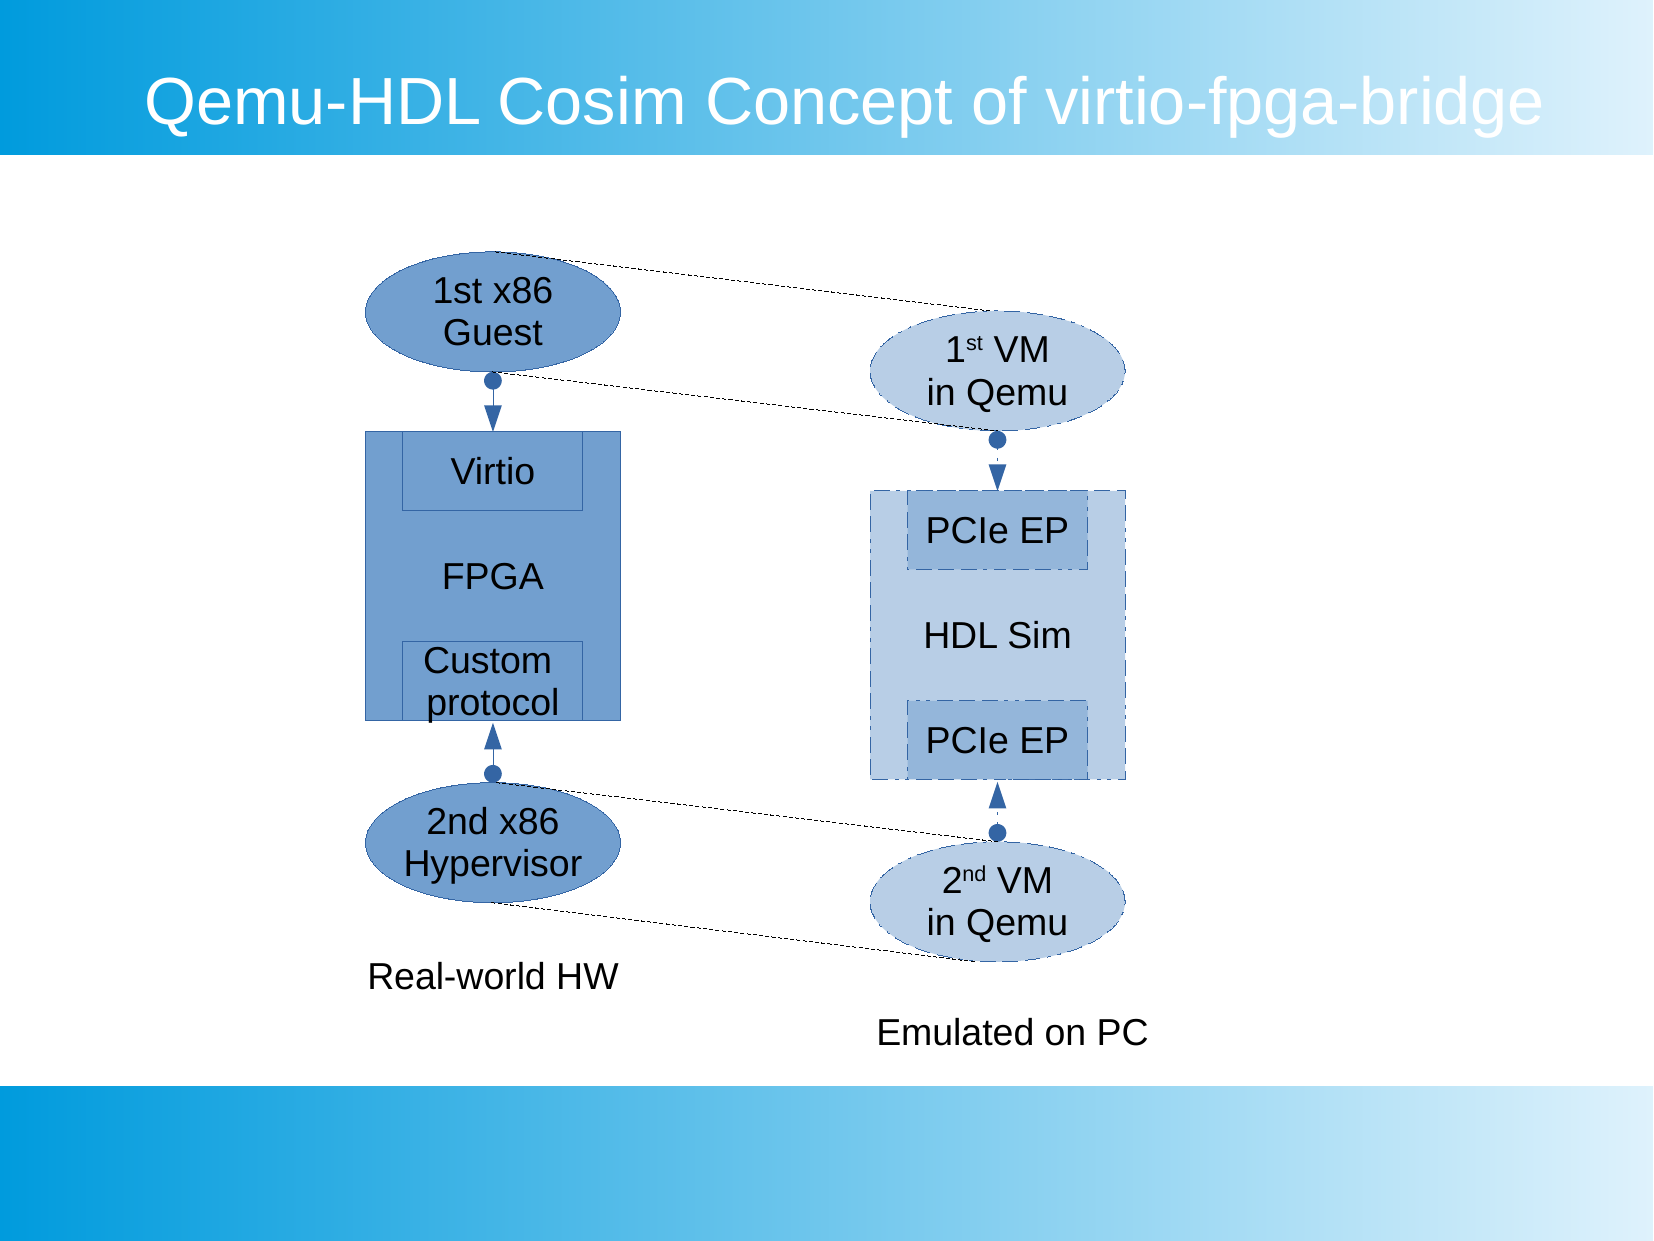

# Qemu-HDL Cosim Concept of virtio-fpga-bridge
1st x86
Guest
FPGA
Virtio
Custom
protocol
2nd x86
Hypervisor
1st VM
in Qemu
HDL Sim
PCIe EP
PCIe EP
2nd VM
in Qemu
Real-world HW
Emulated on PC